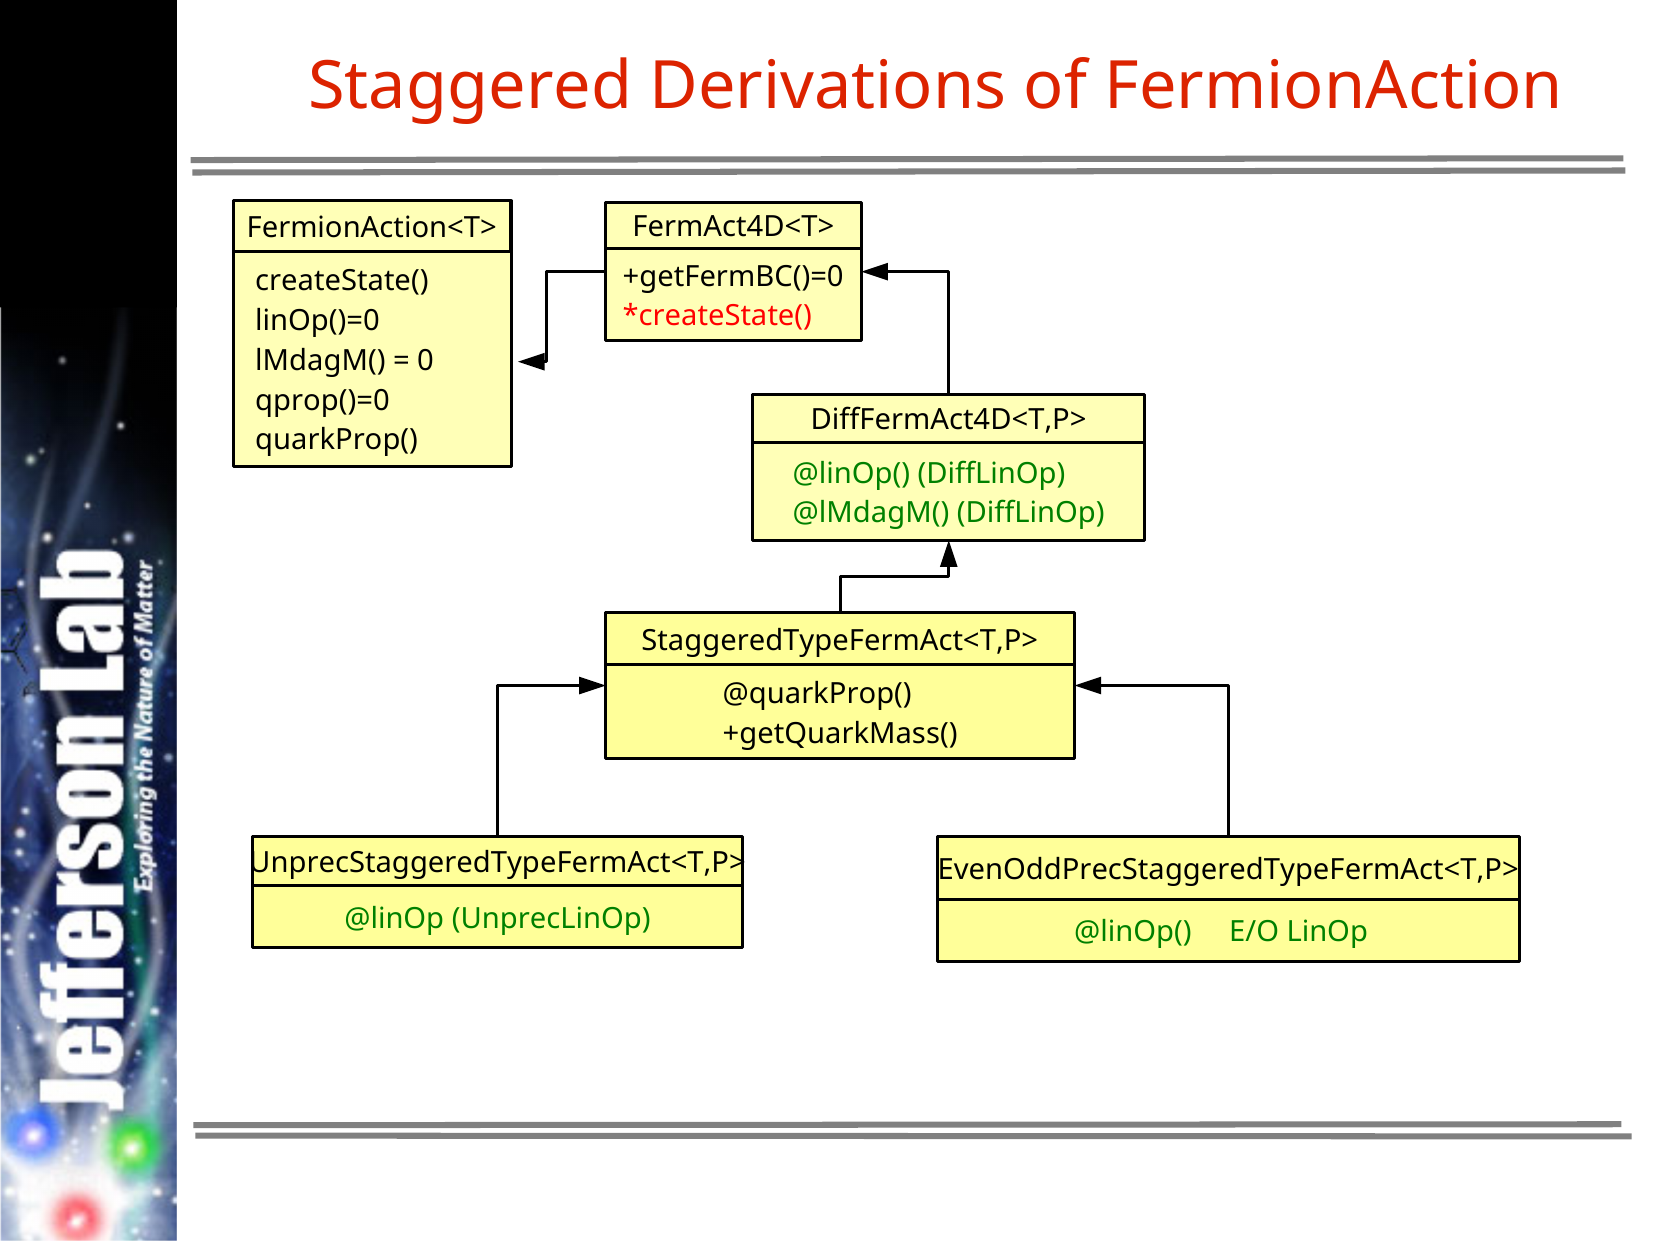

# Staggered Derivations of FermionAction
FermionAction<T>
createState()
linOp()=0
lMdagM() = 0
qprop()=0
quarkProp()
FermAct4D<T>
+getFermBC()=0
*createState()
DiffFermAct4D<T,P>
@linOp() (DiffLinOp)
@lMdagM() (DiffLinOp)
StaggeredTypeFermAct<T,P>
@quarkProp()
+getQuarkMass()
UnprecStaggeredTypeFermAct<T,P>
@linOp (UnprecLinOp)
EvenOddPrecStaggeredTypeFermAct<T,P>
@linOp() E/O LinOp